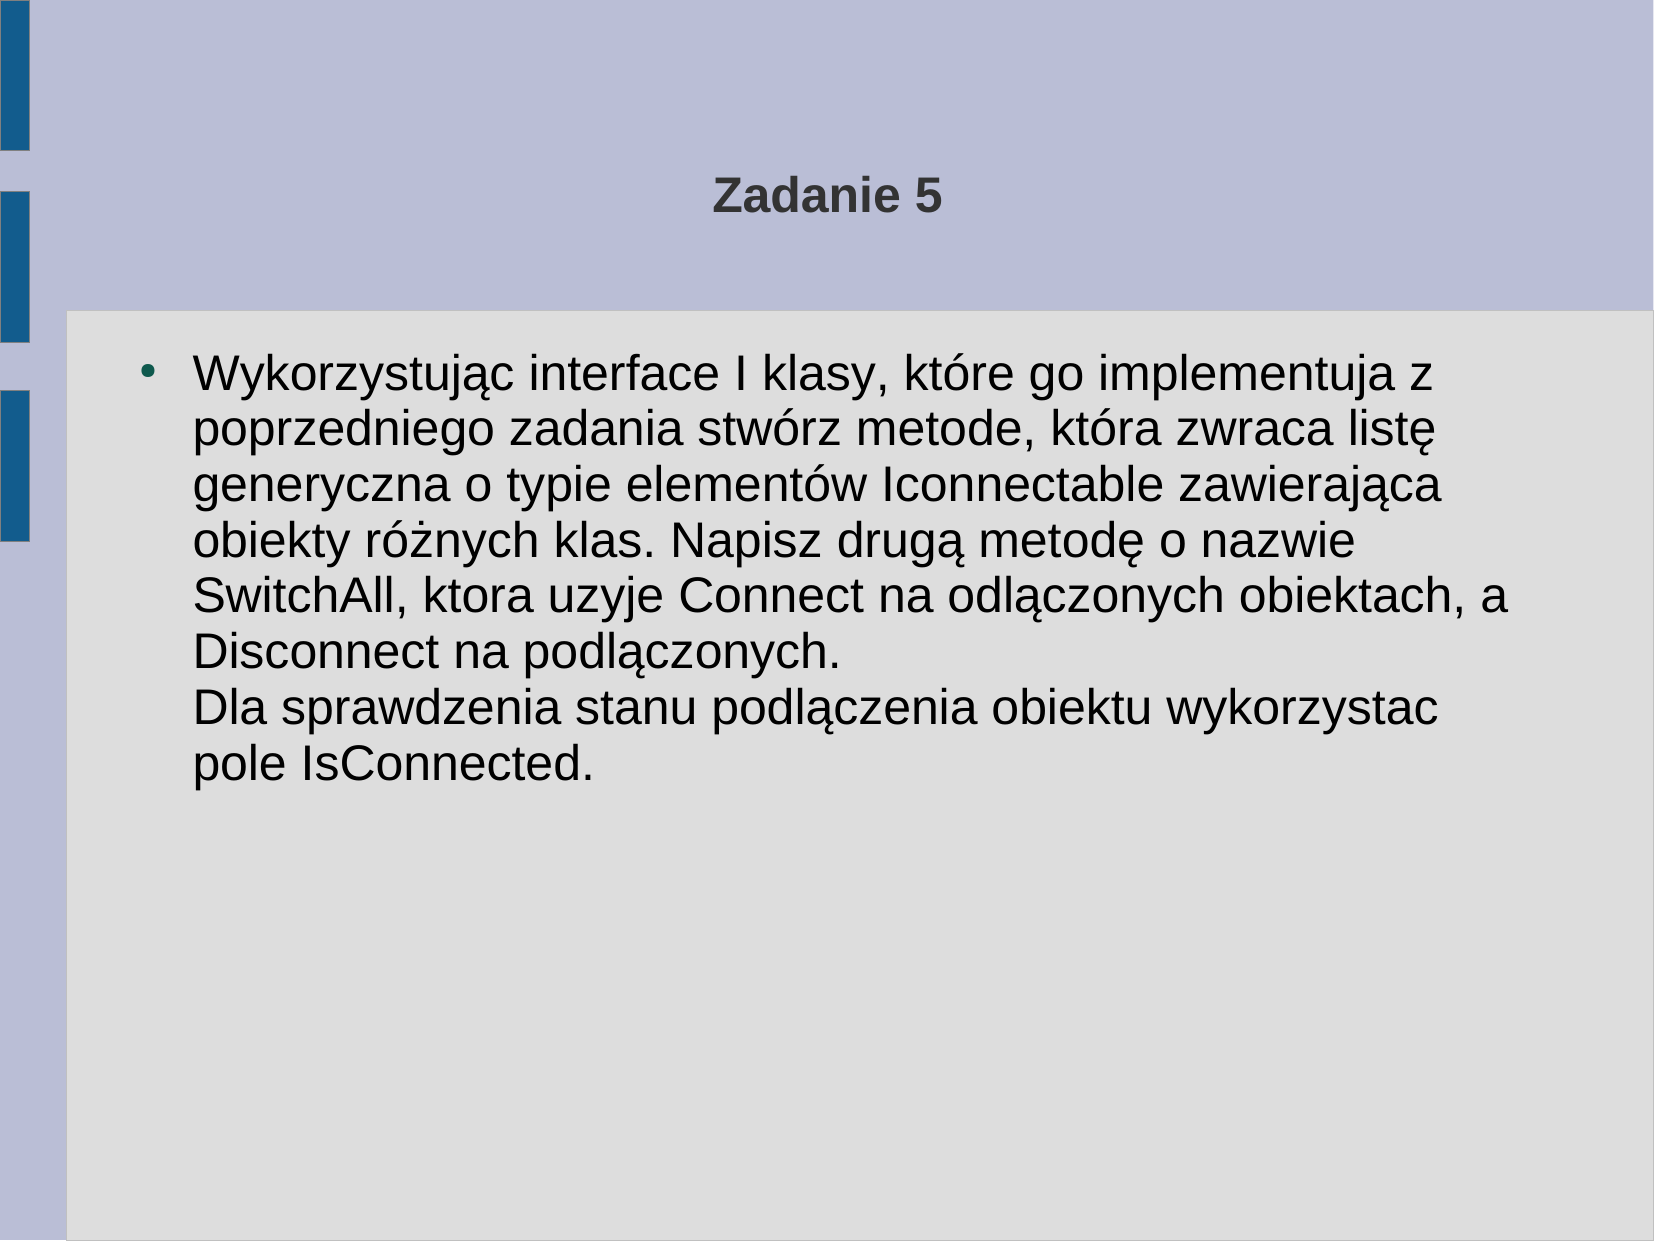

# Zadanie 5
Wykorzystując interface I klasy, które go implementuja z poprzedniego zadania stwórz metode, która zwraca listę generyczna o typie elementów Iconnectable zawierająca obiekty różnych klas. Napisz drugą metodę o nazwie SwitchAll, ktora uzyje Connect na odlączonych obiektach, a Disconnect na podlączonych.
Dla sprawdzenia stanu podlączenia obiektu wykorzystac pole IsConnected.